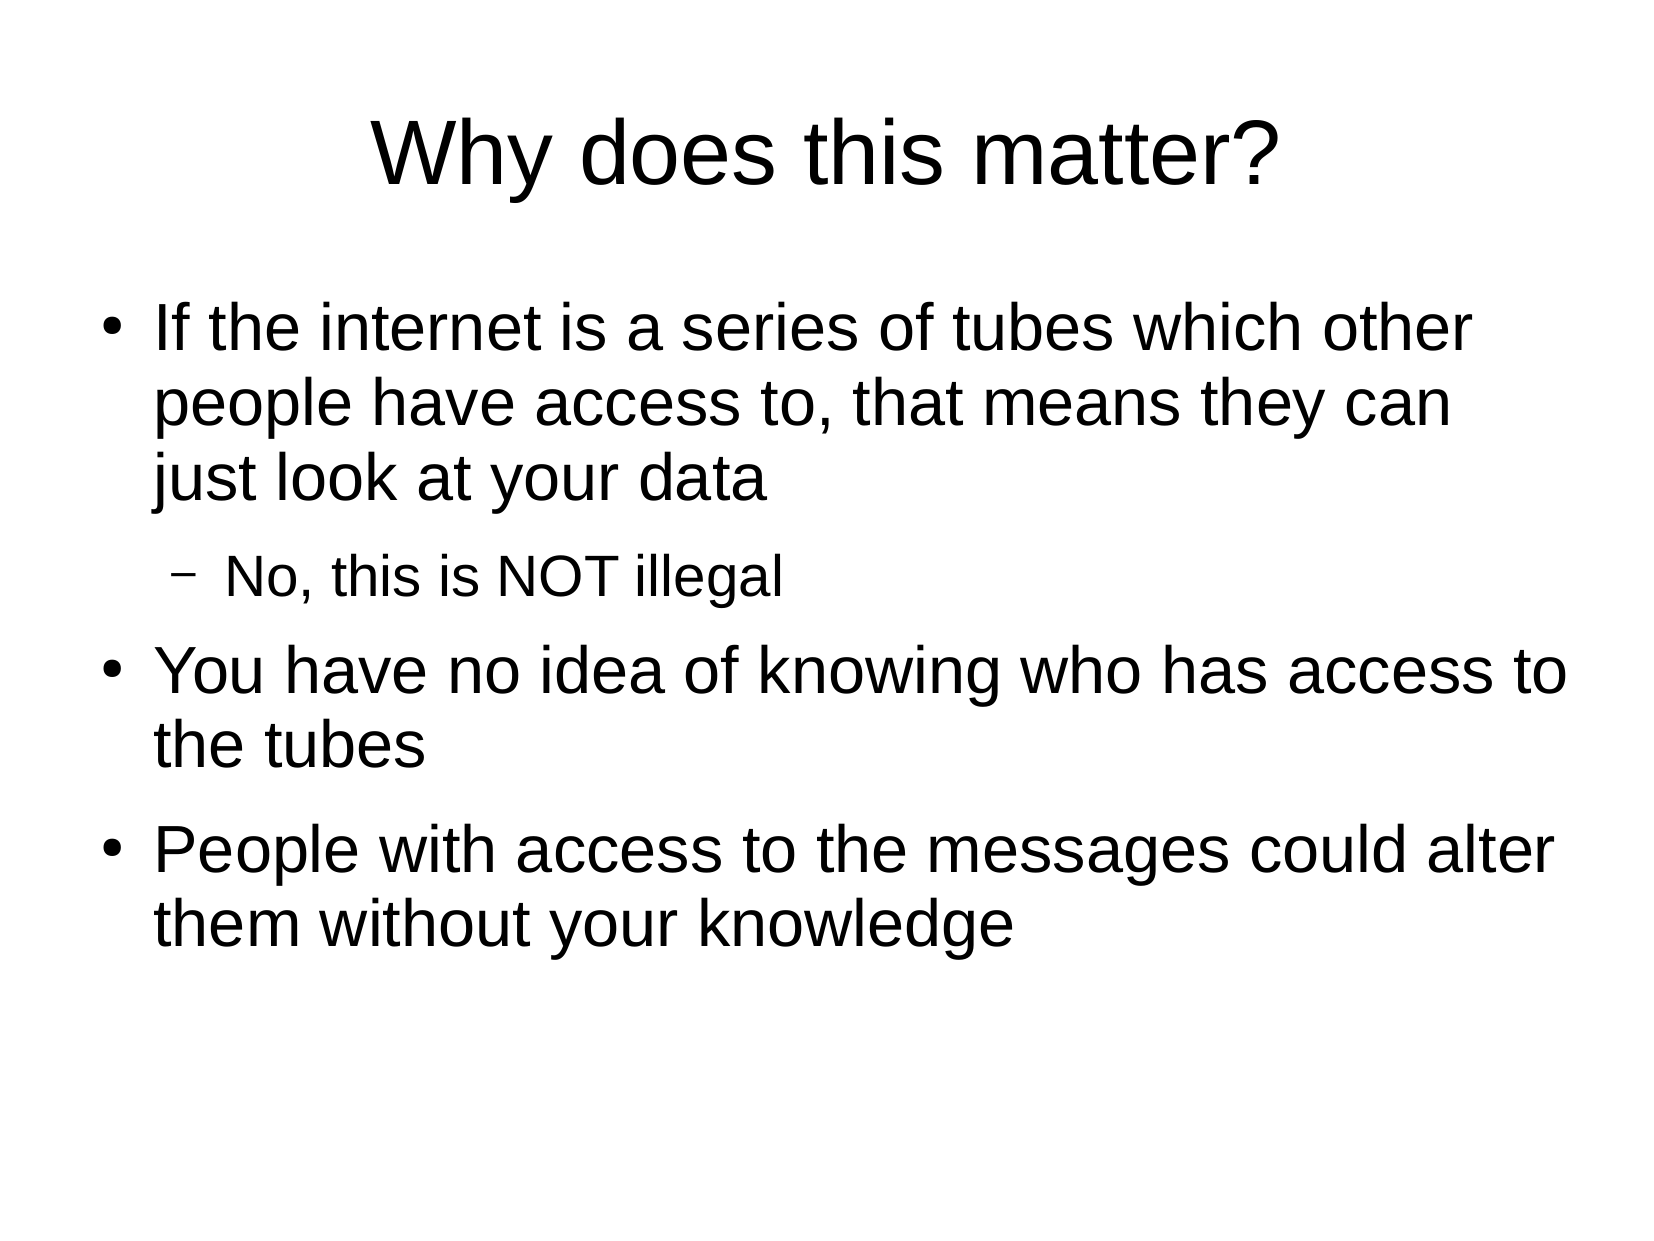

# Why does this matter?
If the internet is a series of tubes which other people have access to, that means they can just look at your data
No, this is NOT illegal
You have no idea of knowing who has access to the tubes
People with access to the messages could alter them without your knowledge